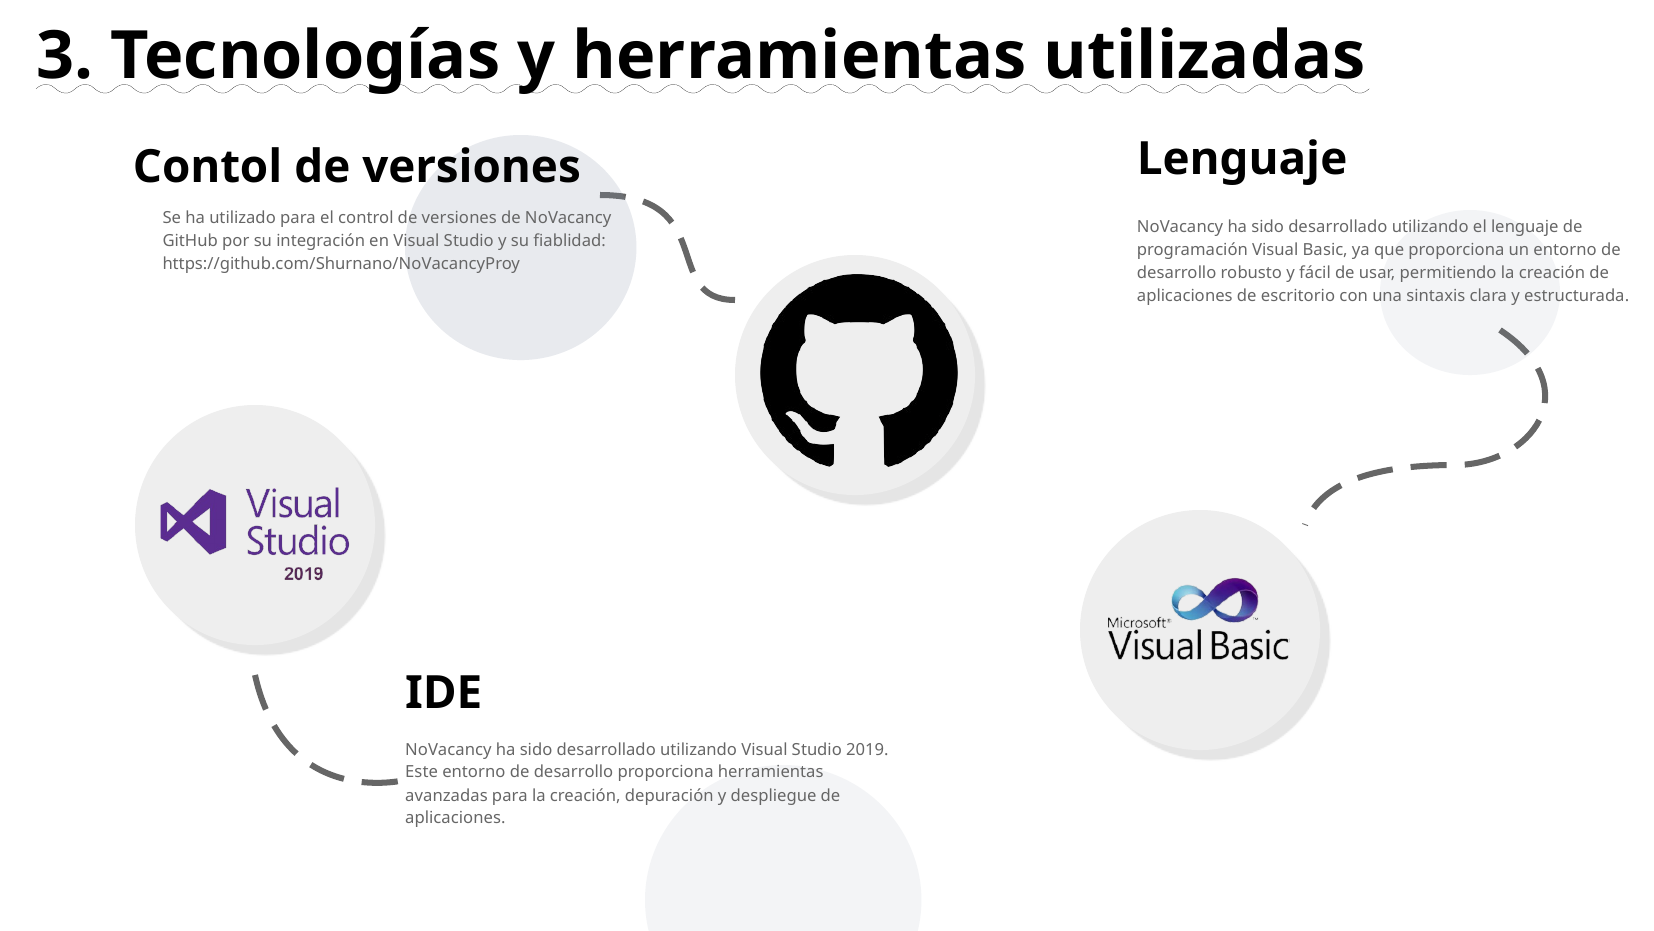

3. Tecnologías y herramientas utilizadas
Lenguaje
Contol de versiones
Se ha utilizado para el control de versiones de NoVacancy GitHub por su integración en Visual Studio y su fiablidad:
https://github.com/Shurnano/NoVacancyProy
NoVacancy ha sido desarrollado utilizando el lenguaje de programación Visual Basic, ya que proporciona un entorno de desarrollo robusto y fácil de usar, permitiendo la creación de aplicaciones de escritorio con una sintaxis clara y estructurada.
IDE
NoVacancy ha sido desarrollado utilizando Visual Studio 2019. Este entorno de desarrollo proporciona herramientas avanzadas para la creación, depuración y despliegue de aplicaciones.